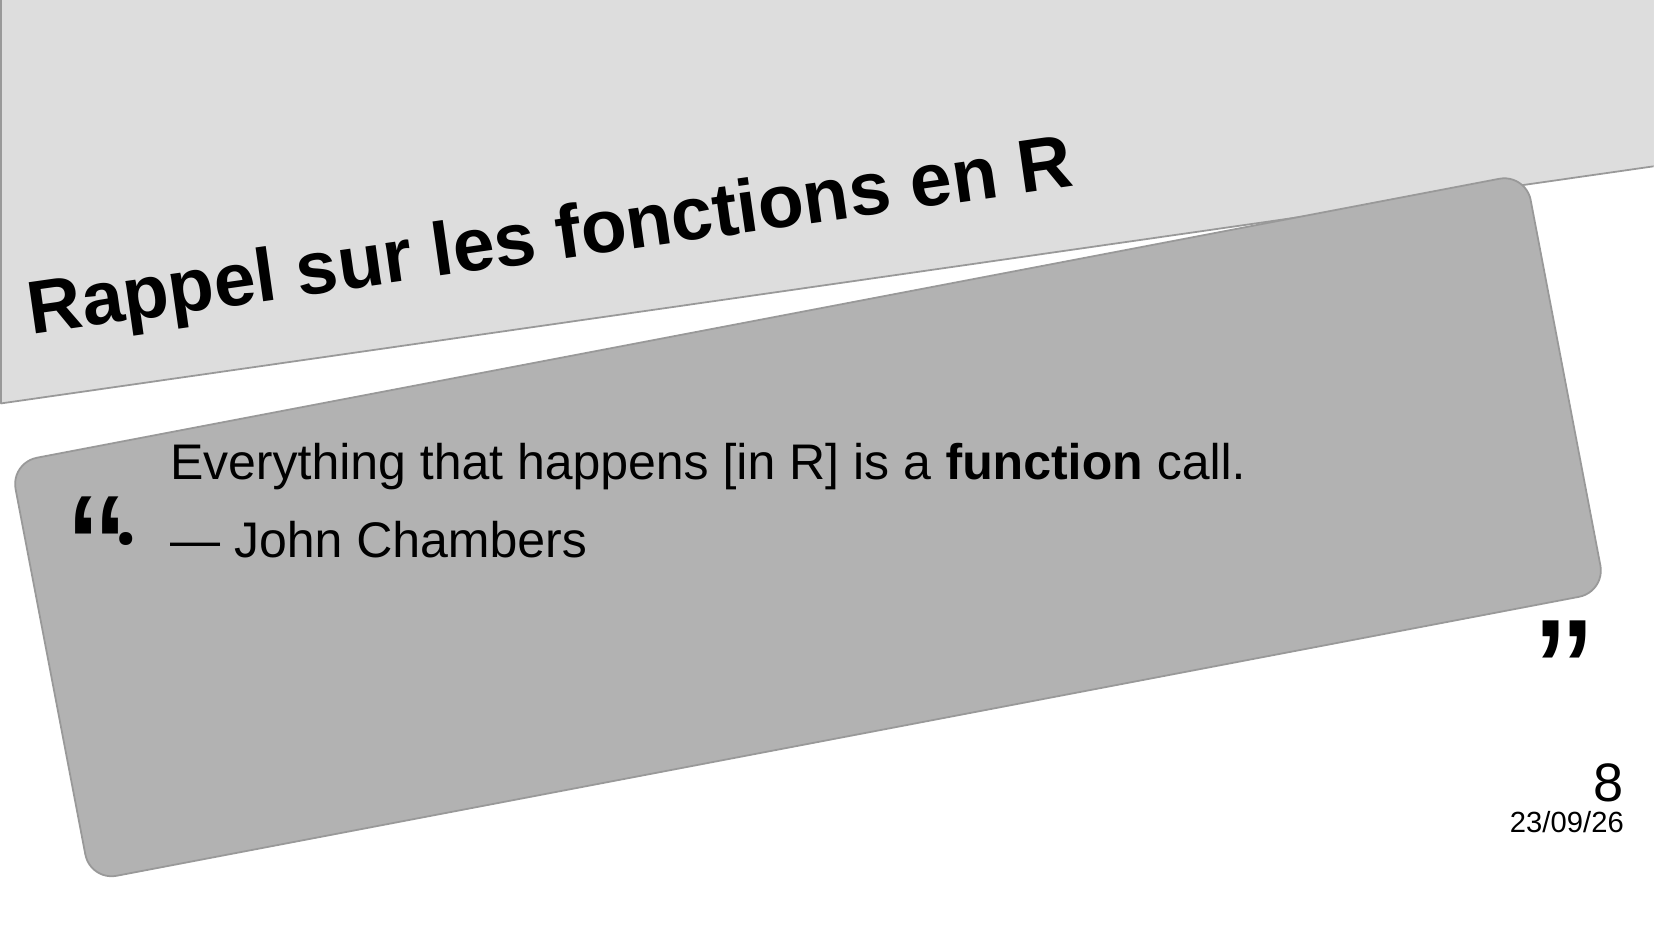

# Rappel sur les fonctions en R
Everything that happens [in R] is a function call.
— John Chambers
8